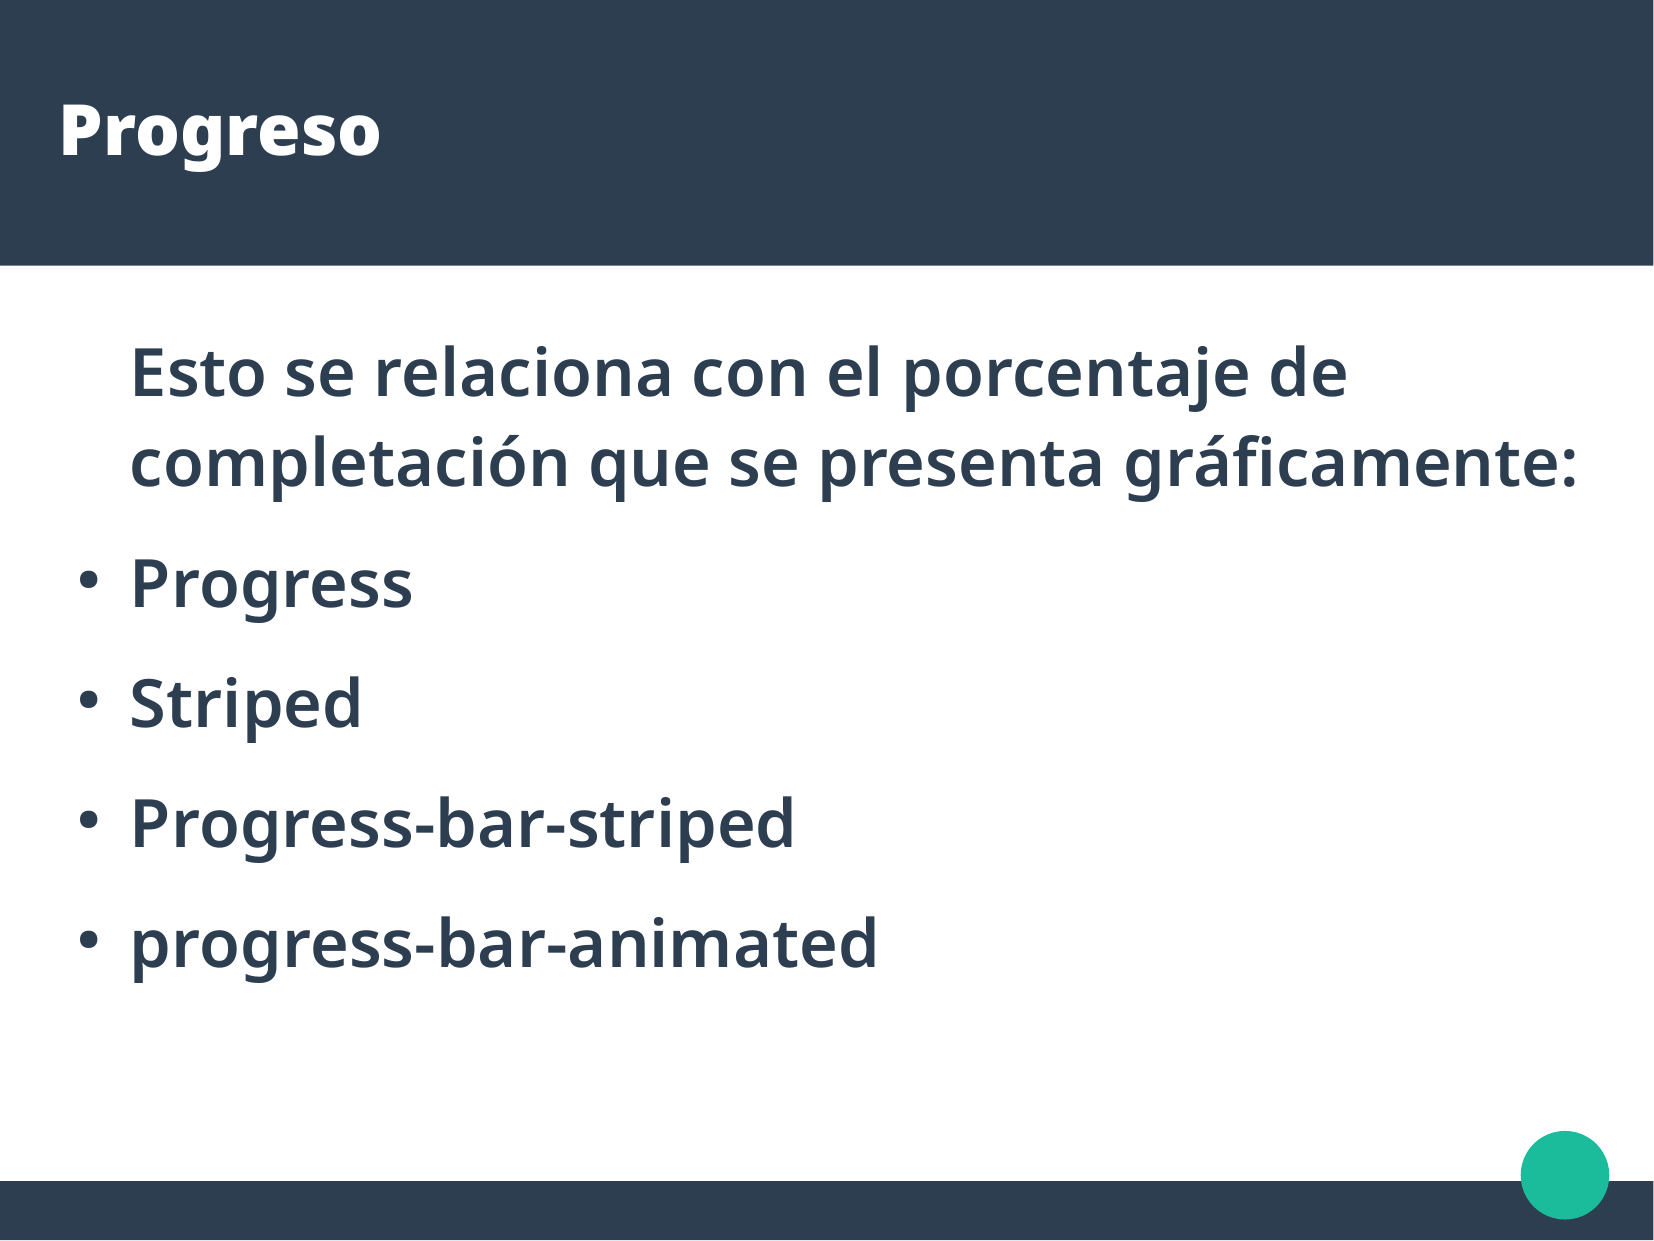

# Progreso
Esto se relaciona con el porcentaje de completación que se presenta gráficamente:
Progress
Striped
Progress-bar-striped
progress-bar-animated